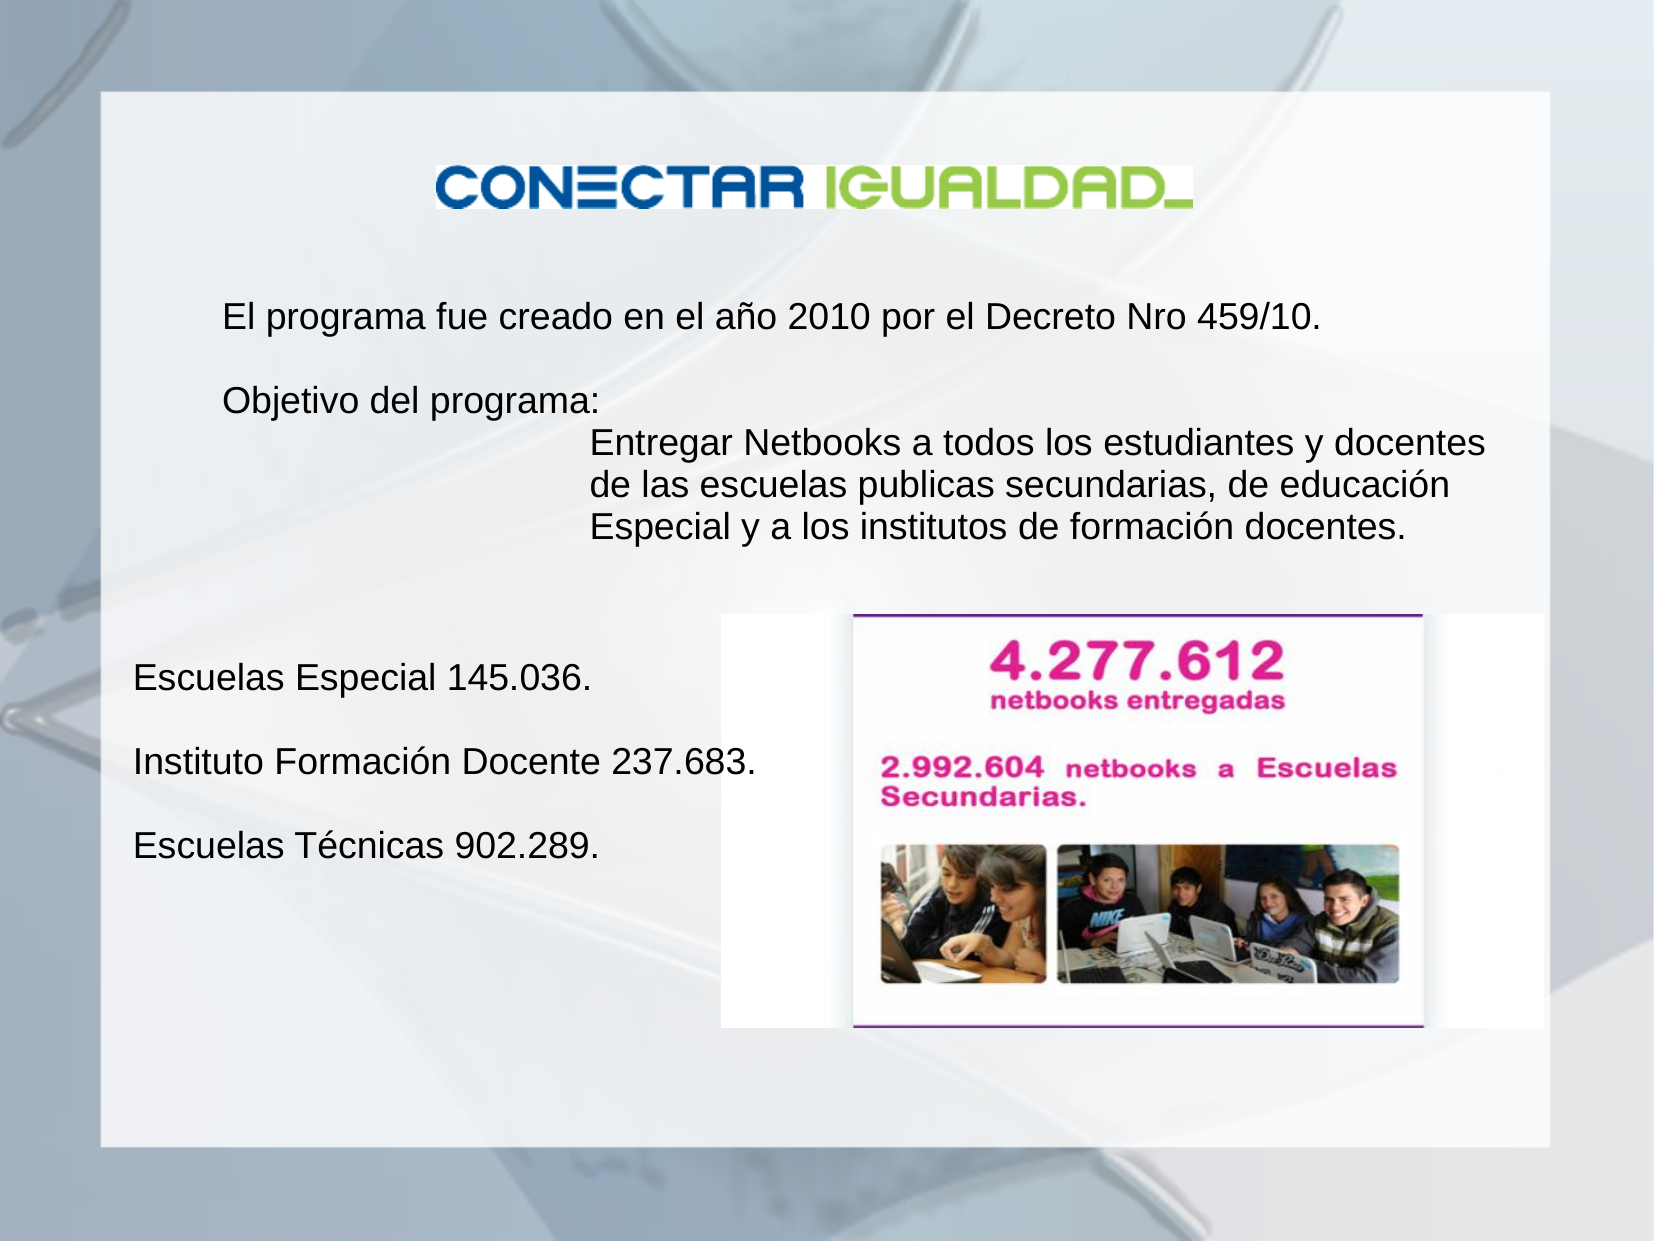

El programa fue creado en el año 2010 por el Decreto Nro 459/10.
Objetivo del programa:
 Entregar Netbooks a todos los estudiantes y docentes
 de las escuelas publicas secundarias, de educación
 Especial y a los institutos de formación docentes.
Escuelas Especial 145.036.
Instituto Formación Docente 237.683.
Escuelas Técnicas 902.289.